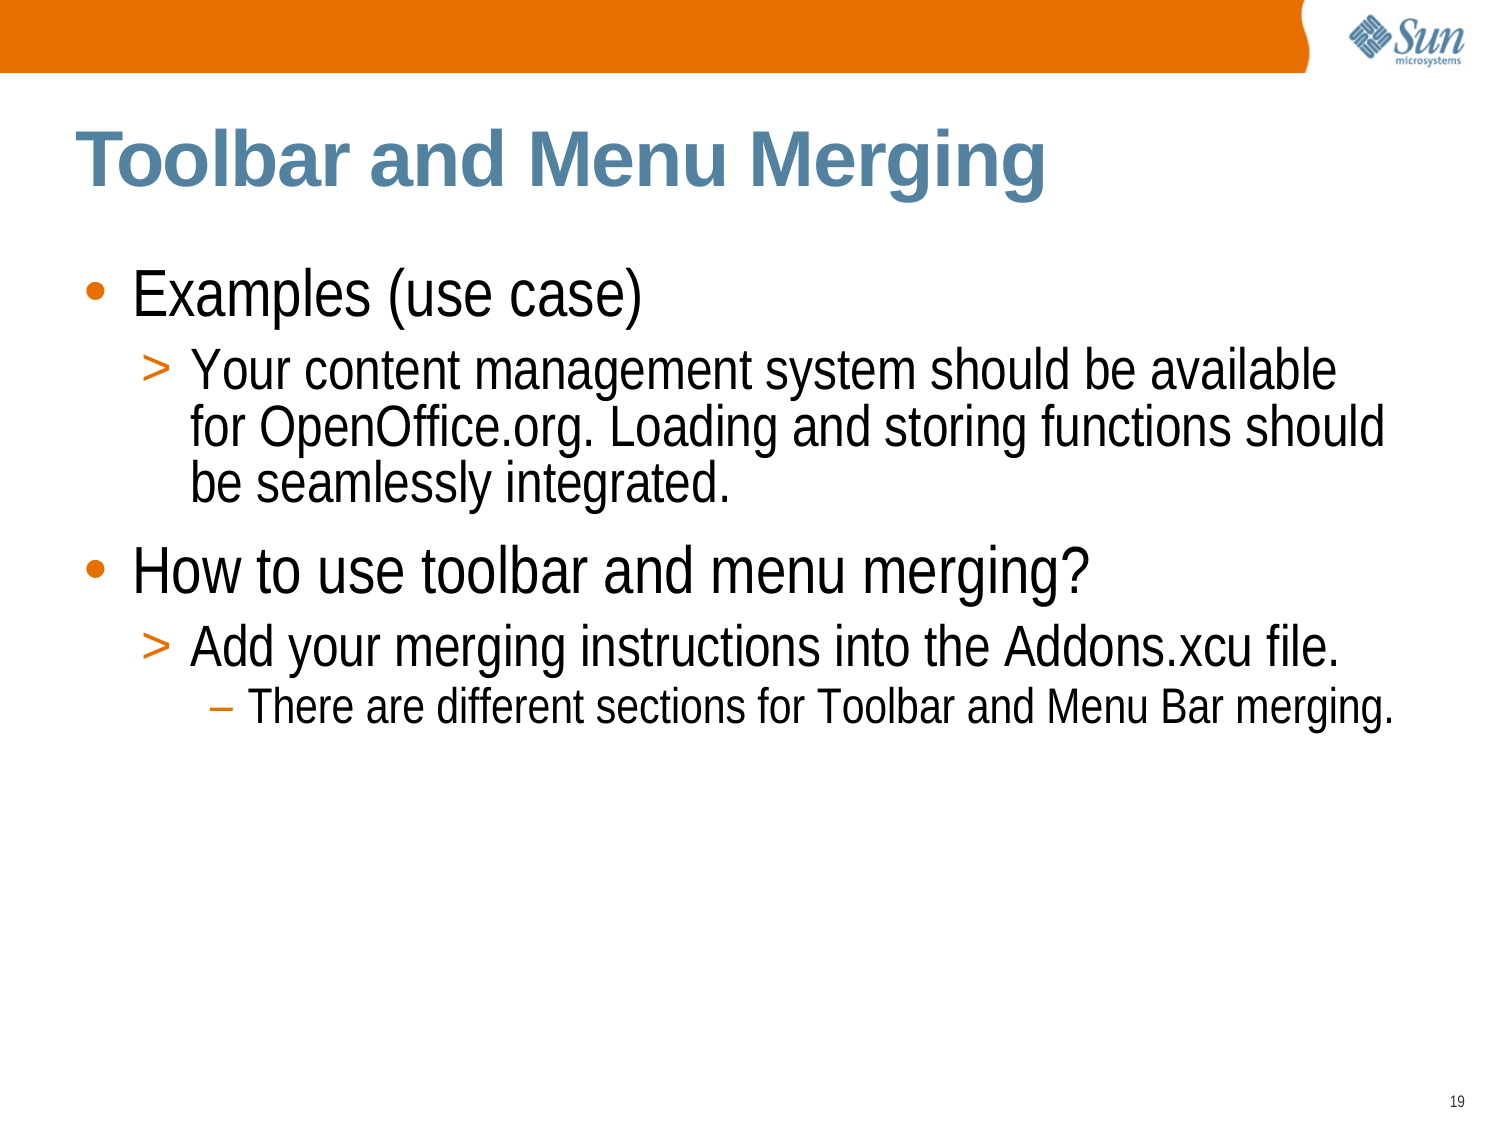

# Toolbar and Menu Merging
Examples (use case)
Your content management system should be available for OpenOffice.org. Loading and storing functions should be seamlessly integrated.
How to use toolbar and menu merging?
Add your merging instructions into the Addons.xcu file.
There are different sections for Toolbar and Menu Bar merging.